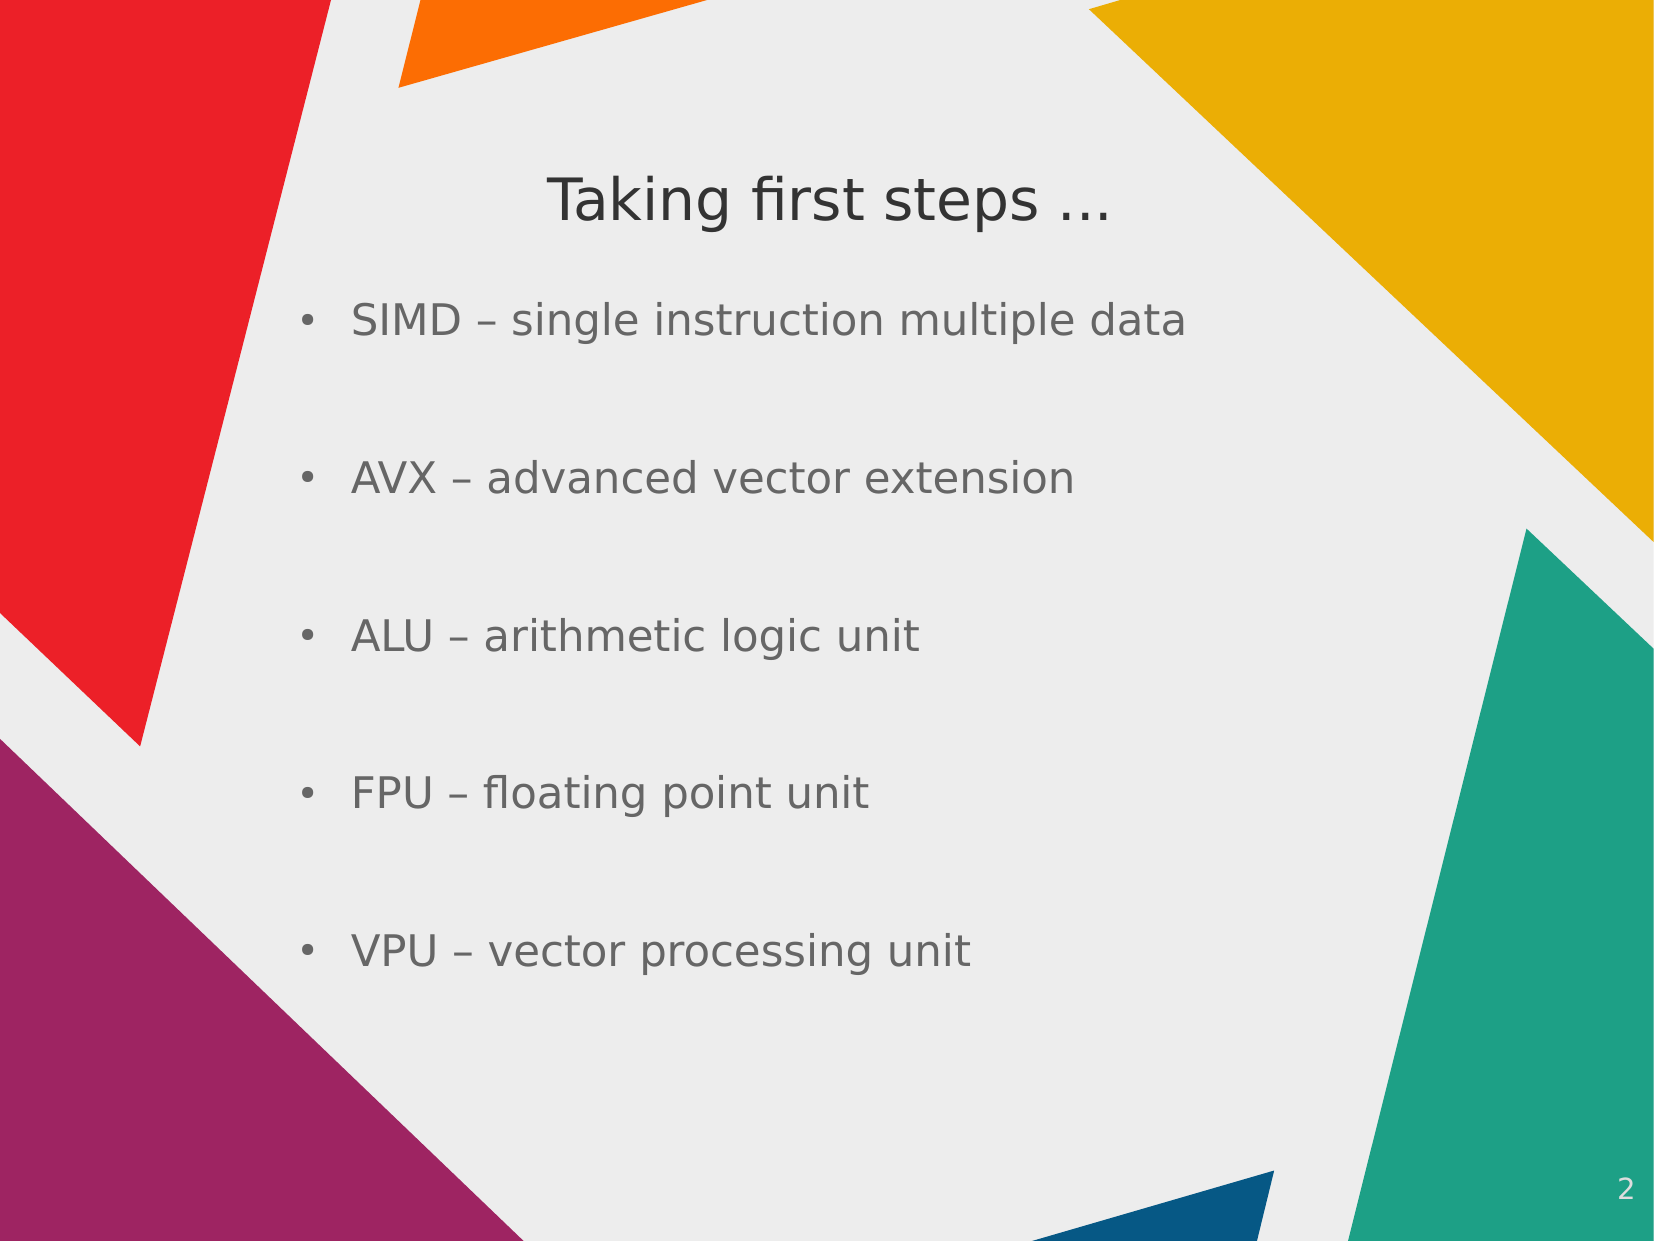

# Taking first steps ...
SIMD – single instruction multiple data
AVX – advanced vector extension
ALU – arithmetic logic unit
FPU – floating point unit
VPU – vector processing unit
2